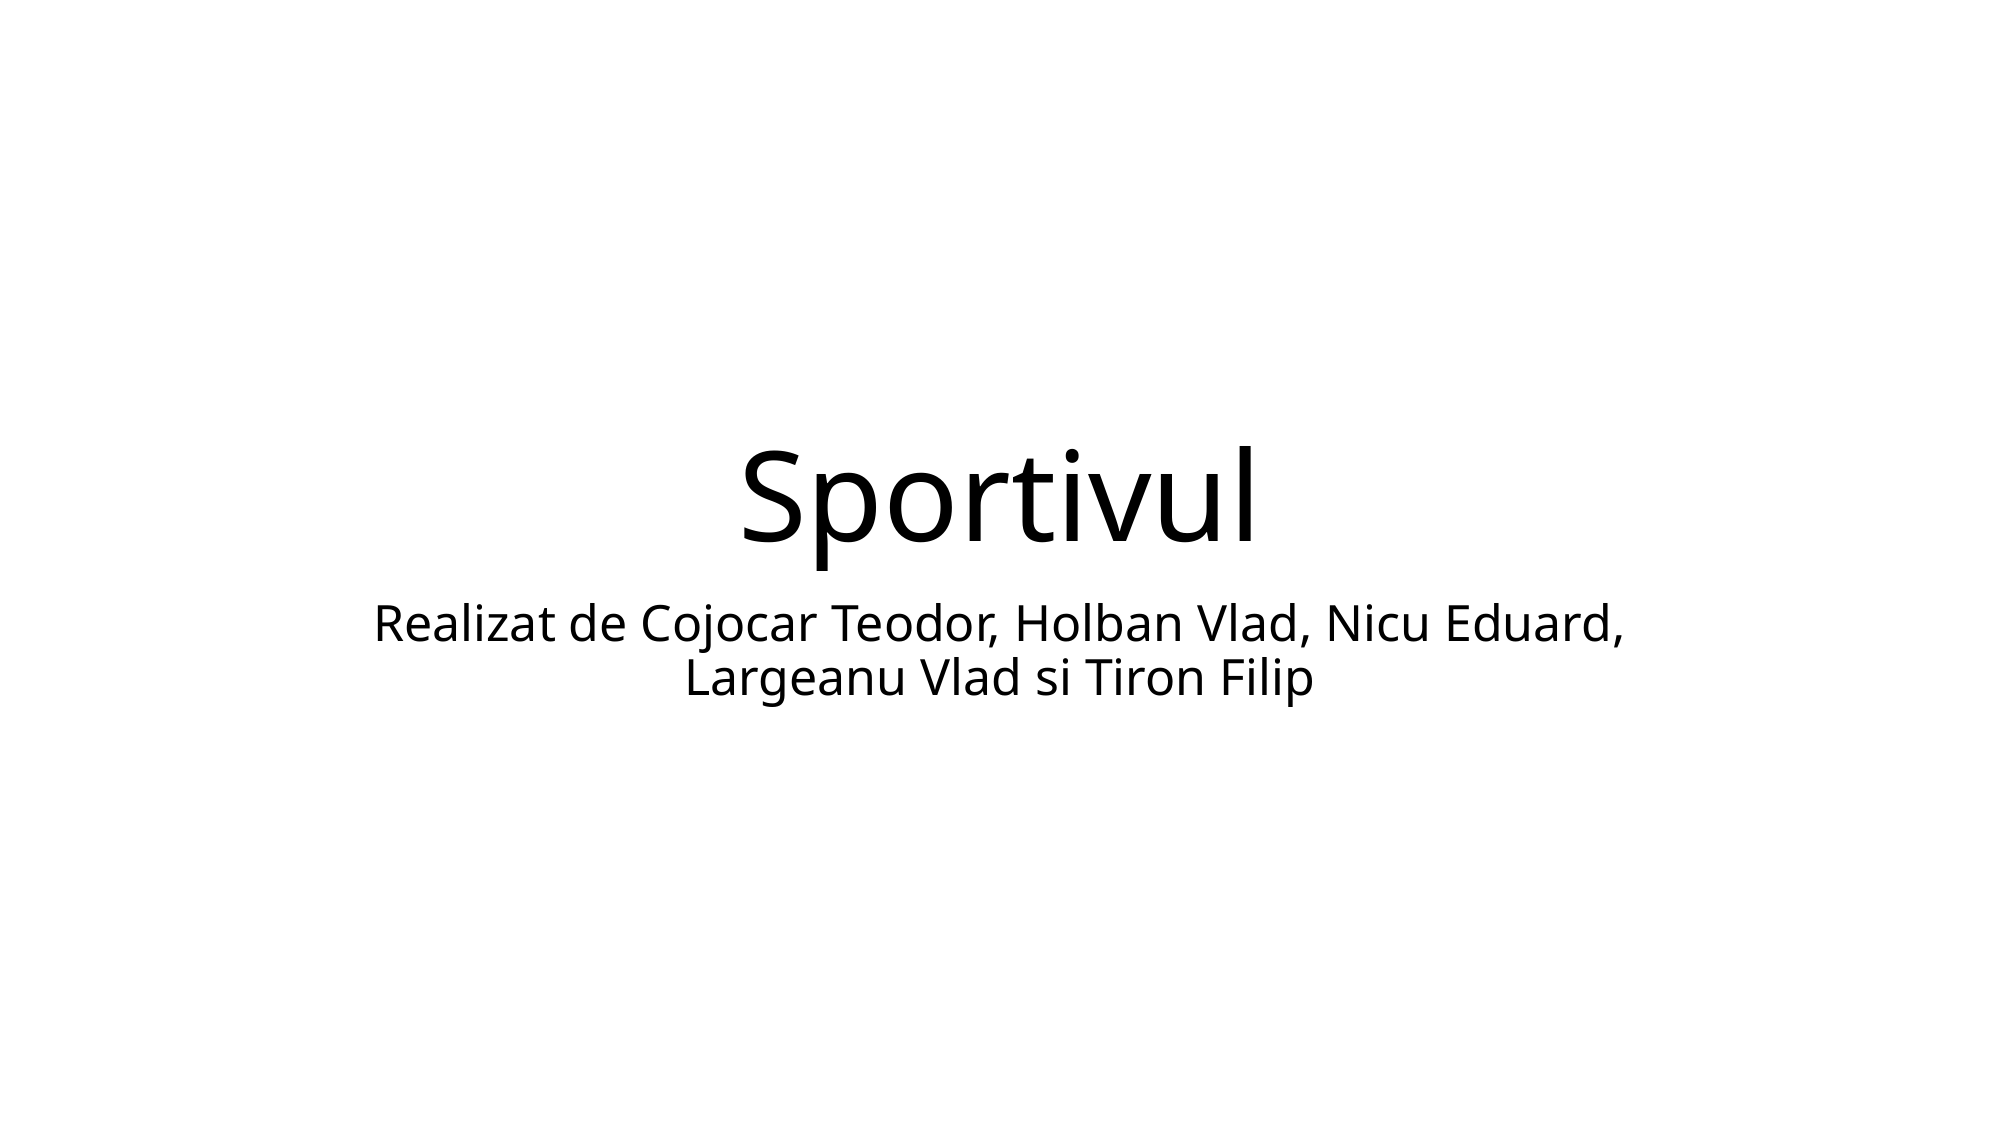

# Sportivul
Realizat de Cojocar Teodor, Holban Vlad, Nicu Eduard, Largeanu Vlad si Tiron Filip